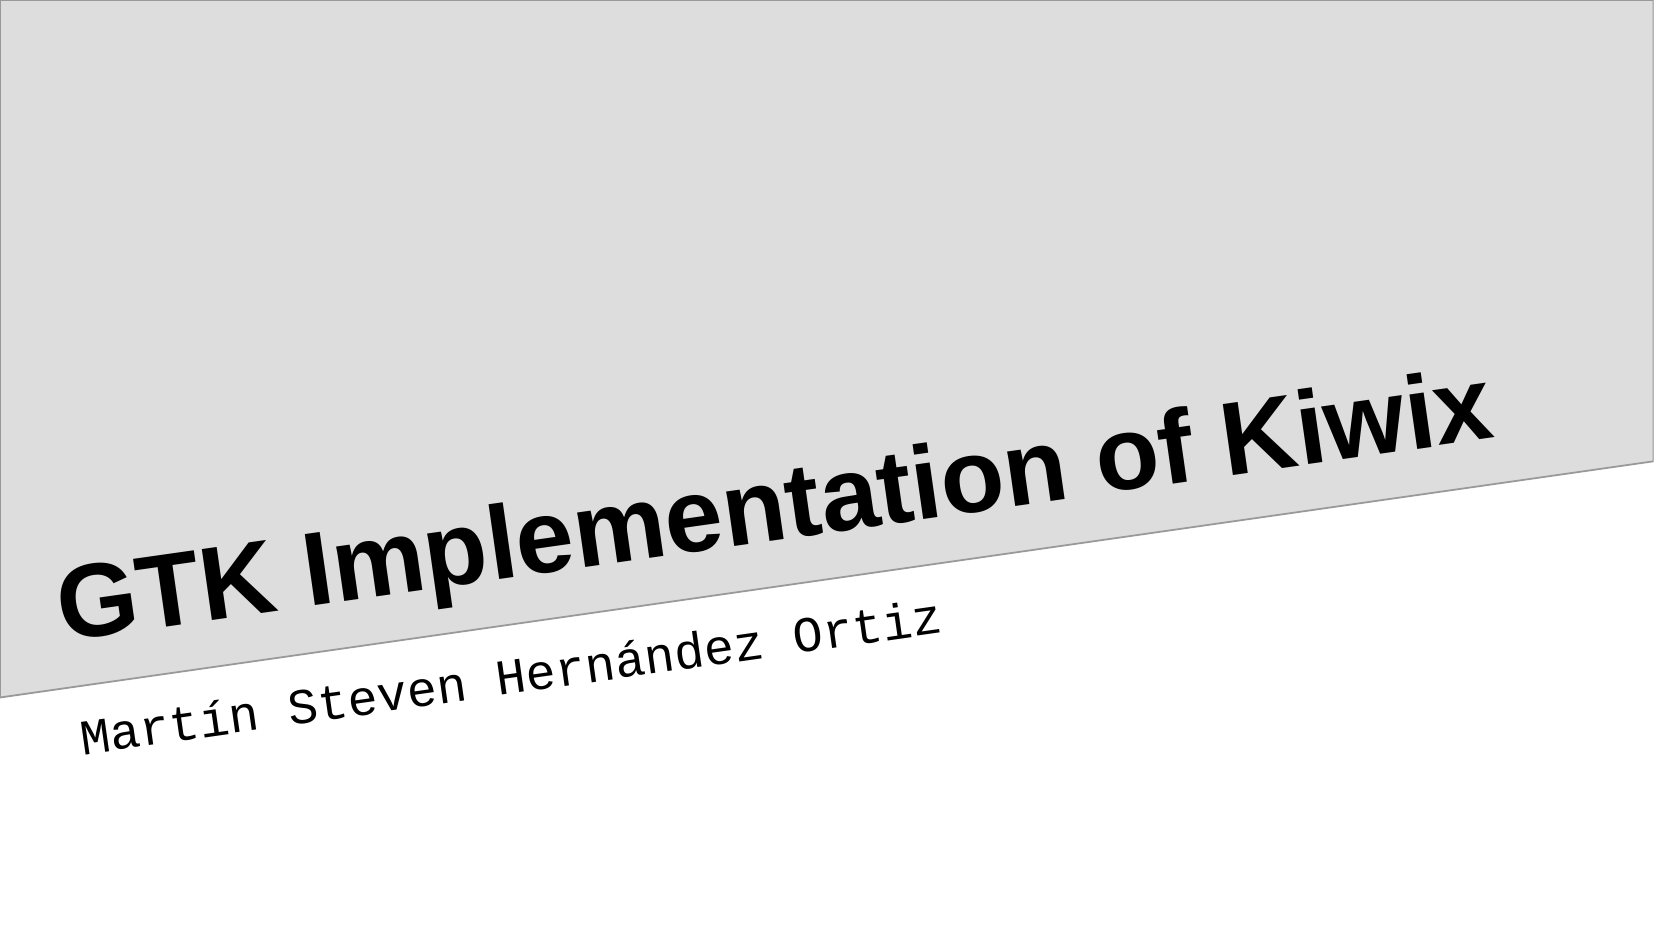

# GTK Implementation of Kiwix
Martín Steven Hernández Ortiz